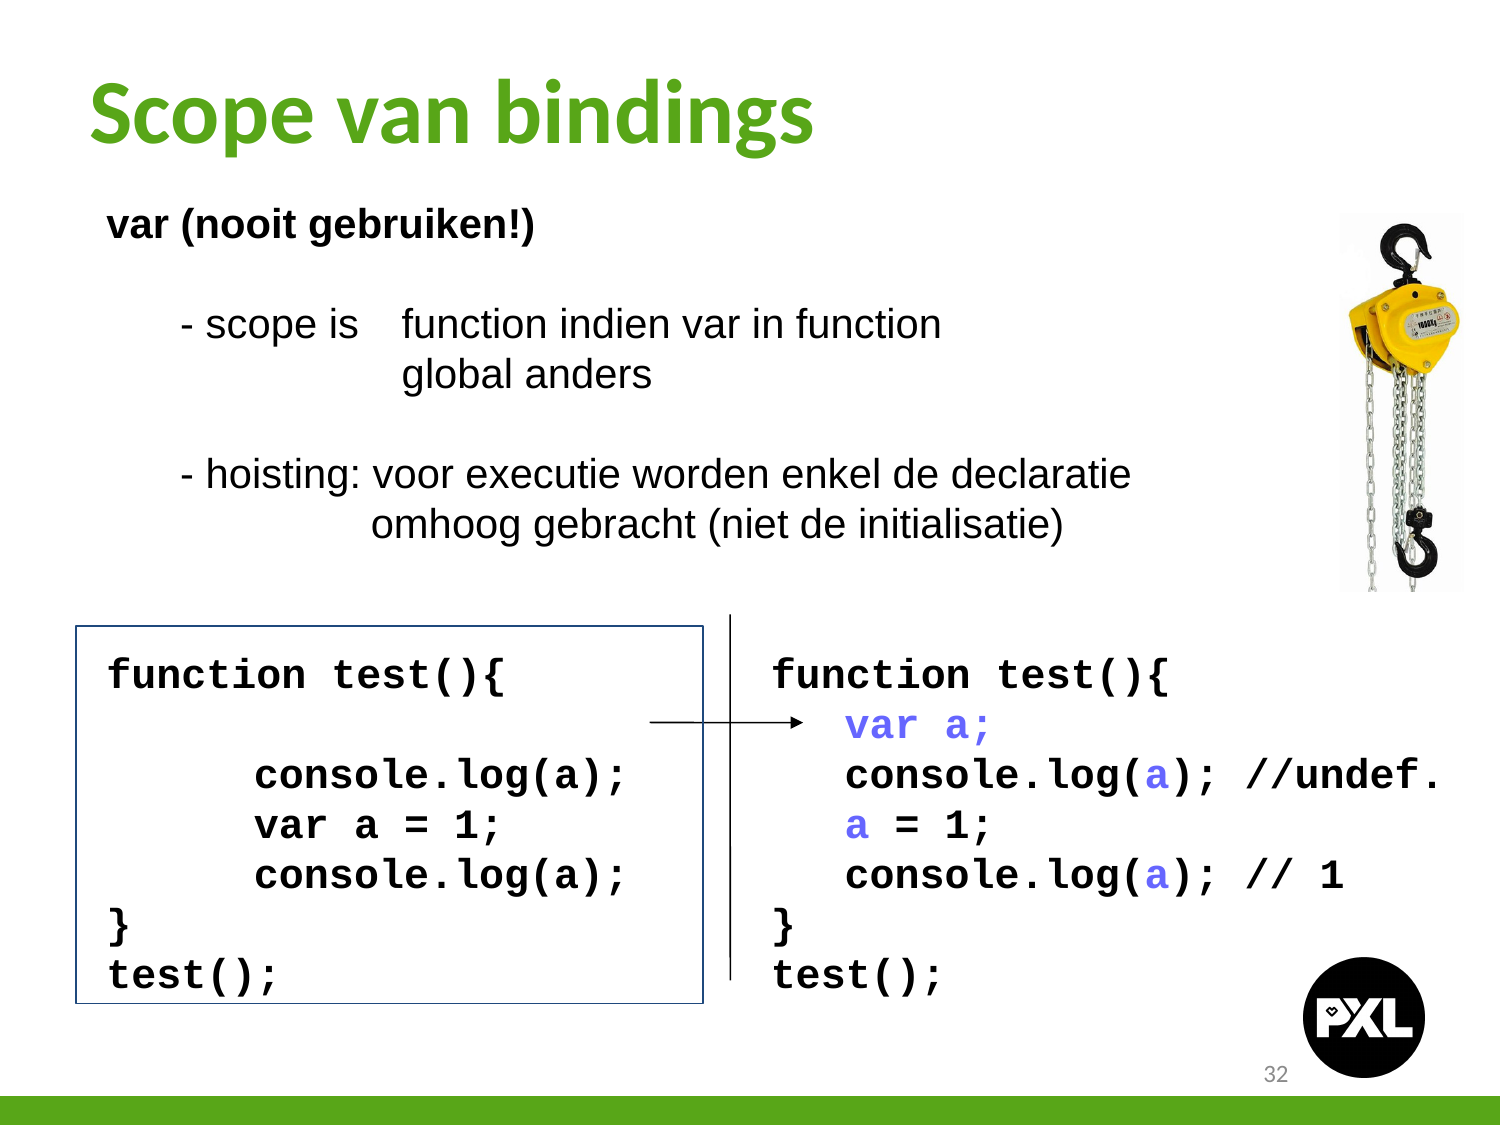

Scope van bindings
var (nooit gebruiken!)
	- scope is 	function indien var in function
				global anders
	- hoisting: voor executie worden enkel de declaratie
 omhoog gebracht (niet de initialisatie)
function test(){				function test(){
										var a;
		console.log(a);			console.log(a); //undef.
		var a = 1;					a = 1;
		console.log(a);			console.log(a); // 1
}									}
test();							test();